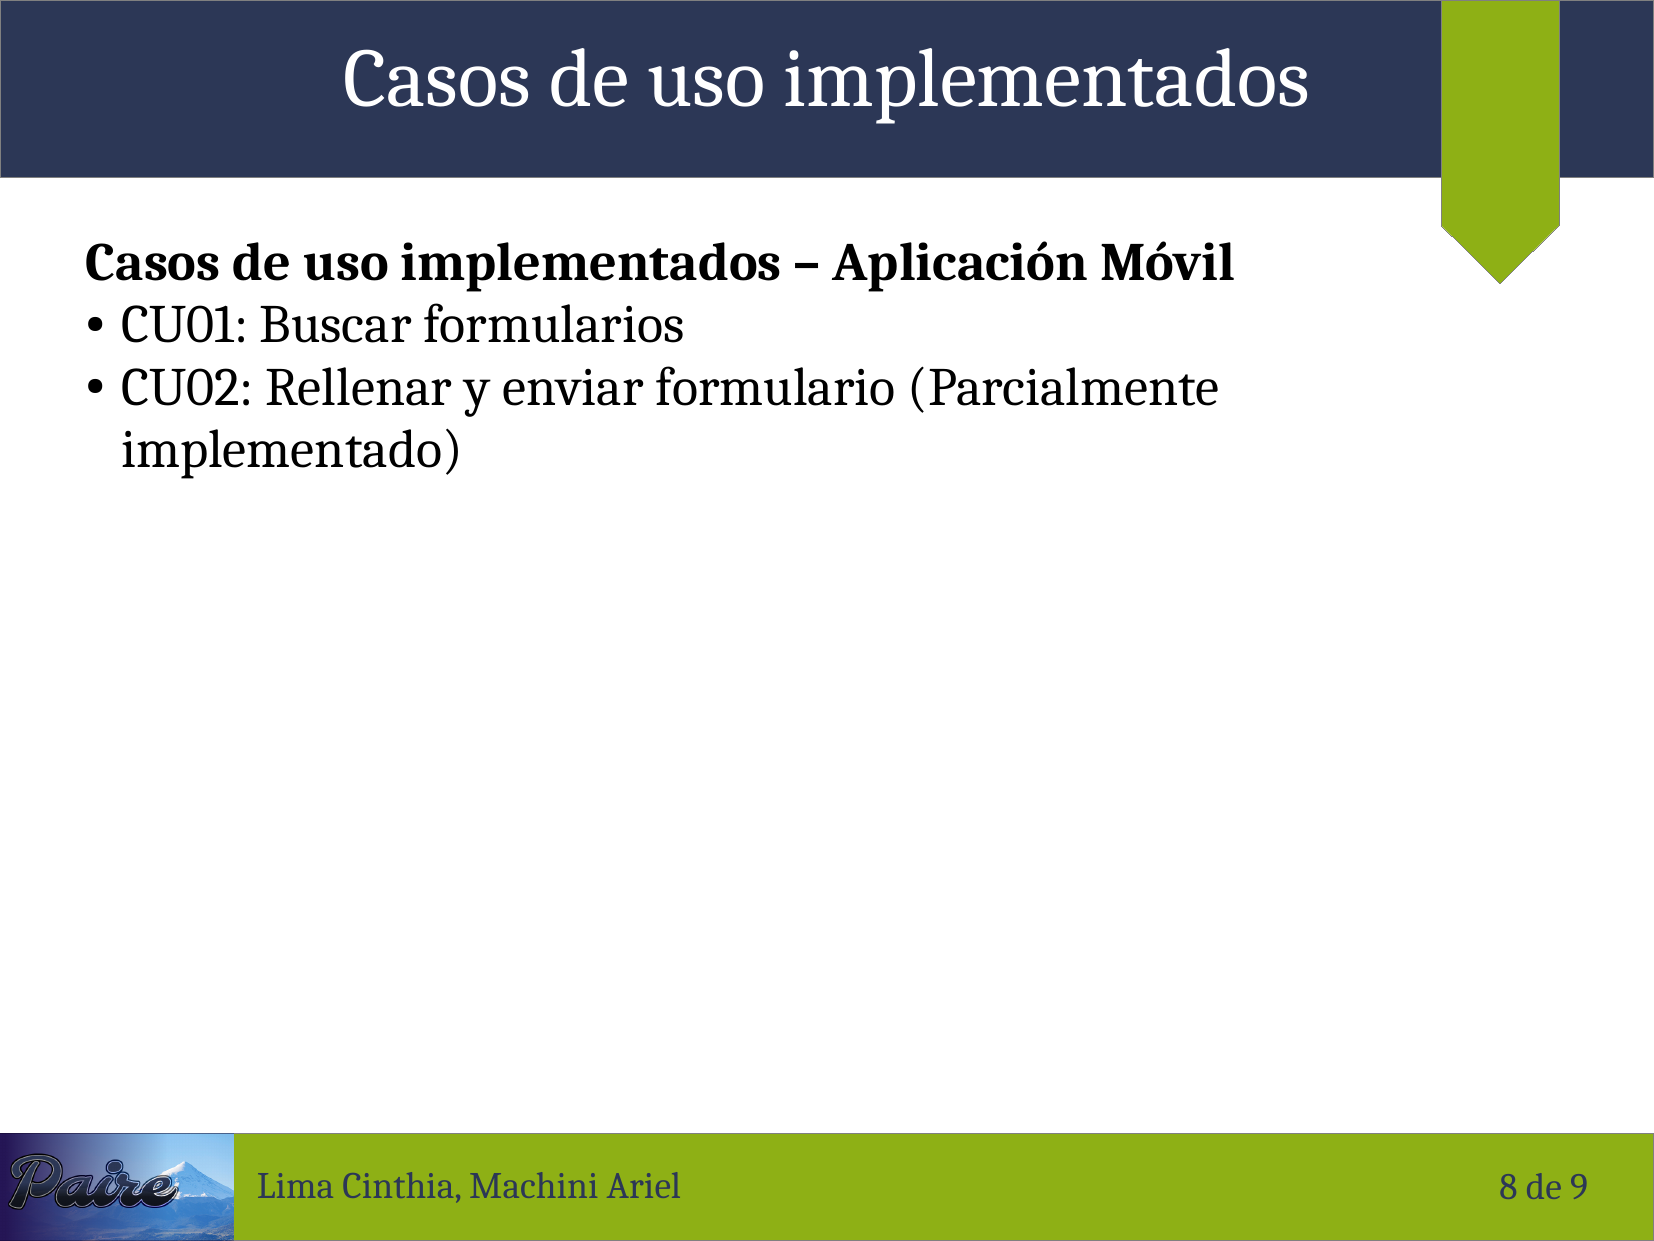

Casos de uso implementados
Casos de uso implementados – Aplicación Móvil
CU01: Buscar formularios
CU02: Rellenar y enviar formulario (Parcialmente implementado)
Lima Cinthia, Machini Ariel
 de 9